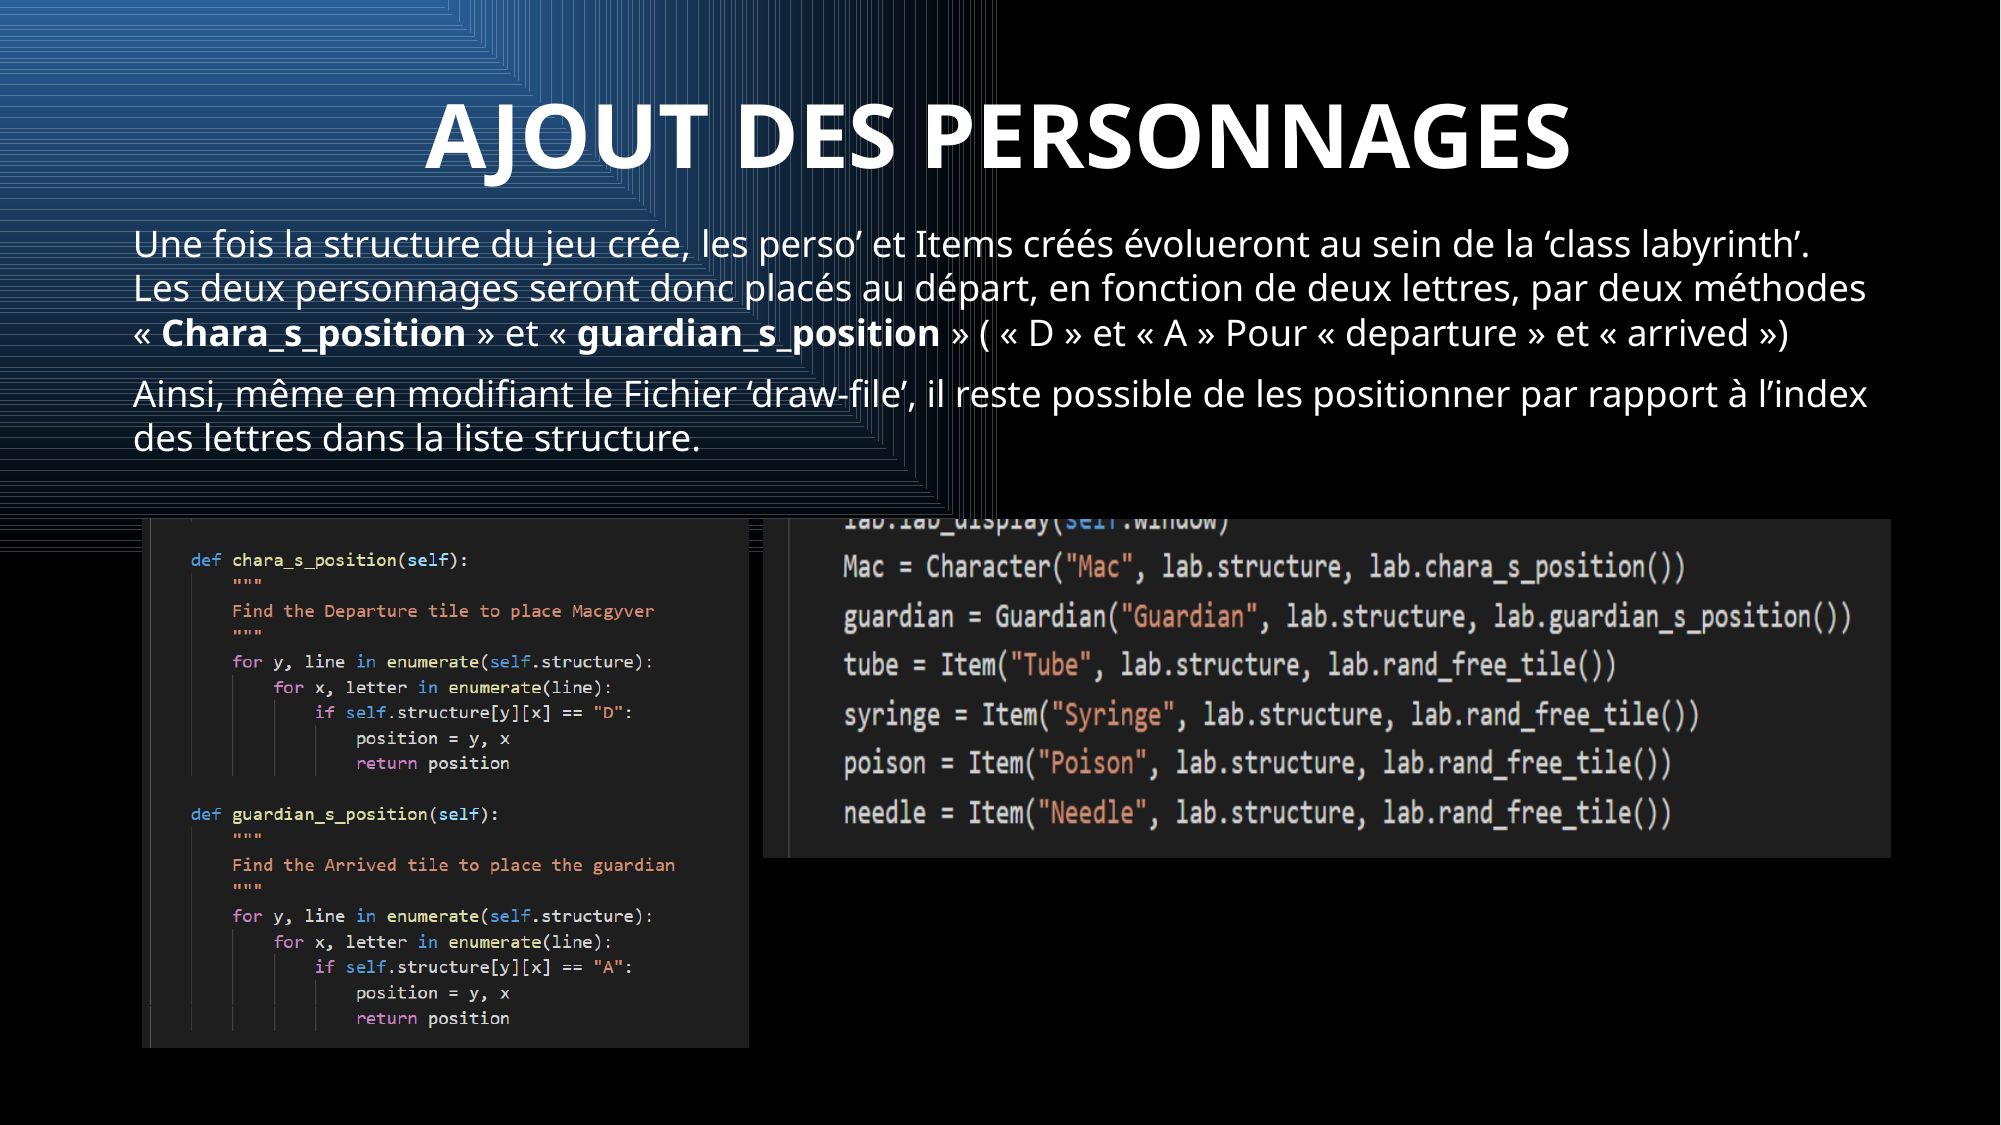

# Ajout DES personnages
Une fois la structure du jeu crée, les perso’ et Items créés évolueront au sein de la ‘class labyrinth’. Les deux personnages seront donc placés au départ, en fonction de deux lettres, par deux méthodes « Chara_s_position » et « guardian_s_position » ( « D » et « A » Pour « departure » et « arrived »)
Ainsi, même en modifiant le Fichier ‘draw-file’, il reste possible de les positionner par rapport à l’index des lettres dans la liste structure.